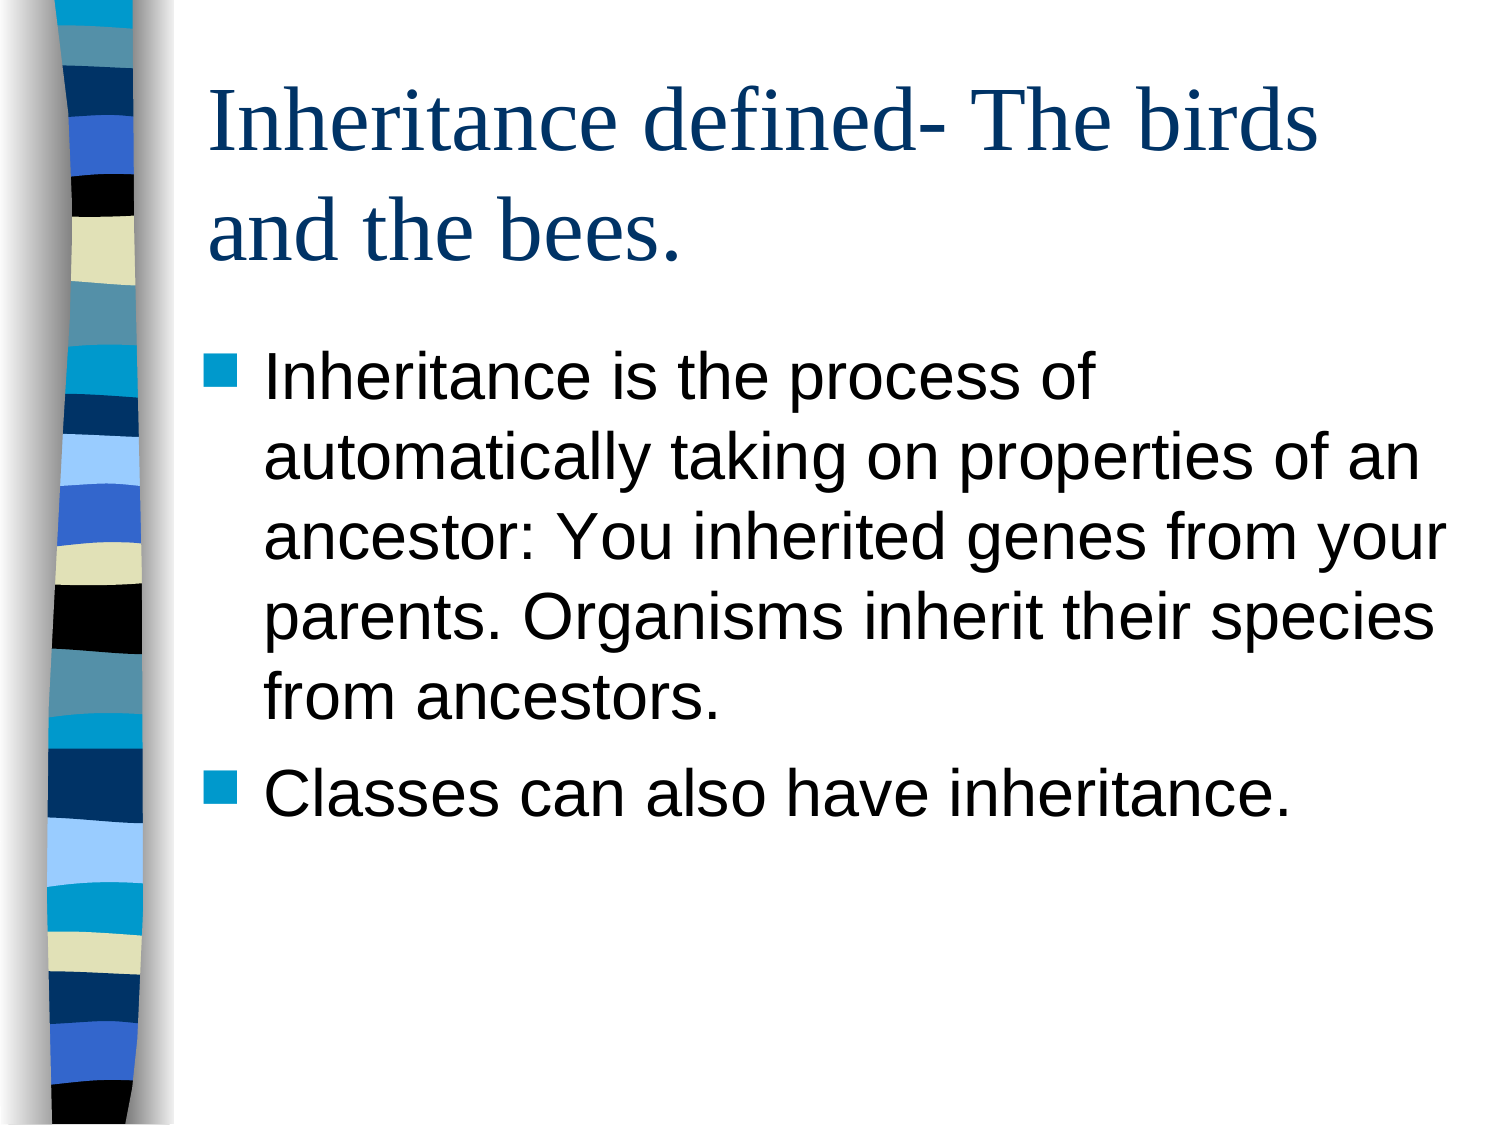

# Inheritance defined- The birds and the bees.
Inheritance is the process of automatically taking on properties of an ancestor: You inherited genes from your parents. Organisms inherit their species from ancestors.
Classes can also have inheritance.